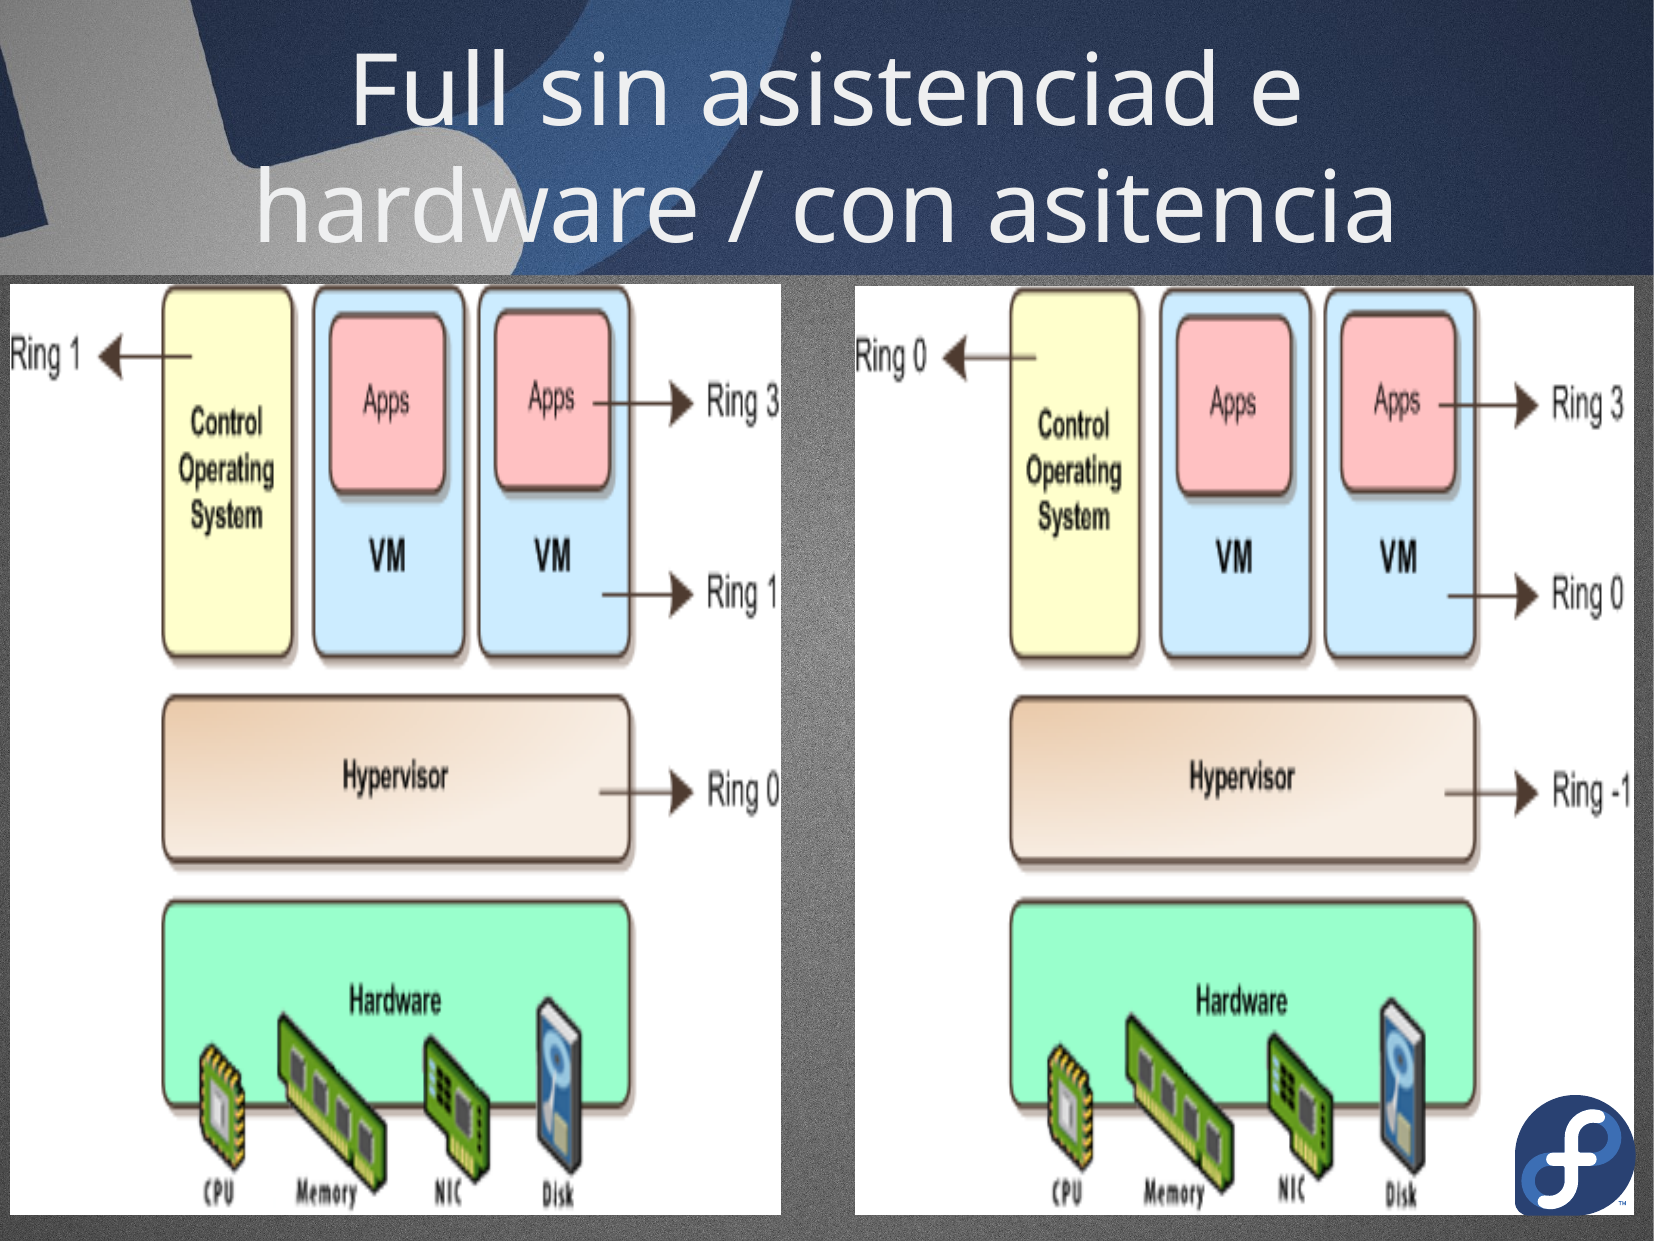

Full sin asistenciad e hardware / con asitencia